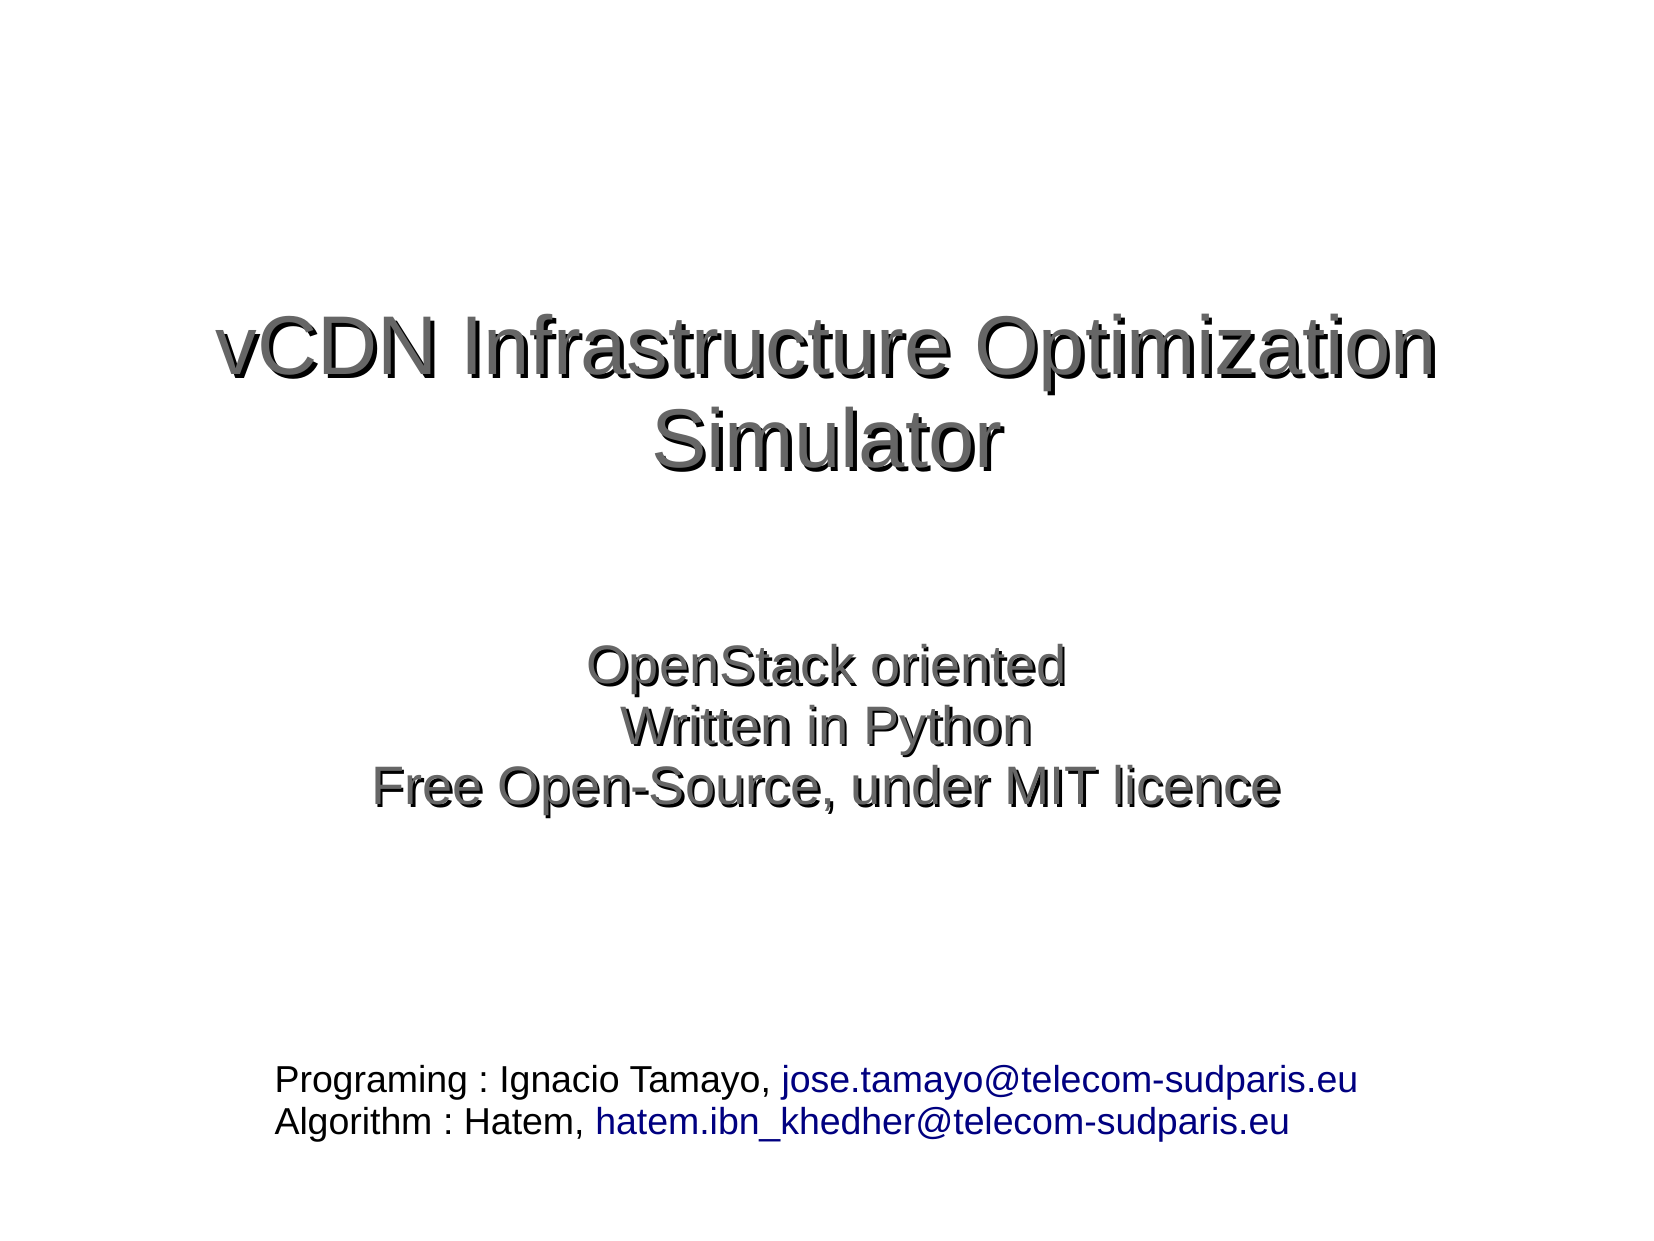

# vCDN Infrastructure Optimization Simulator
OpenStack oriented
Written in Python
Free Open-Source, under MIT licence
Programing : Ignacio Tamayo, jose.tamayo@telecom-sudparis.eu
Algorithm : Hatem, hatem.ibn_khedher@telecom-sudparis.eu